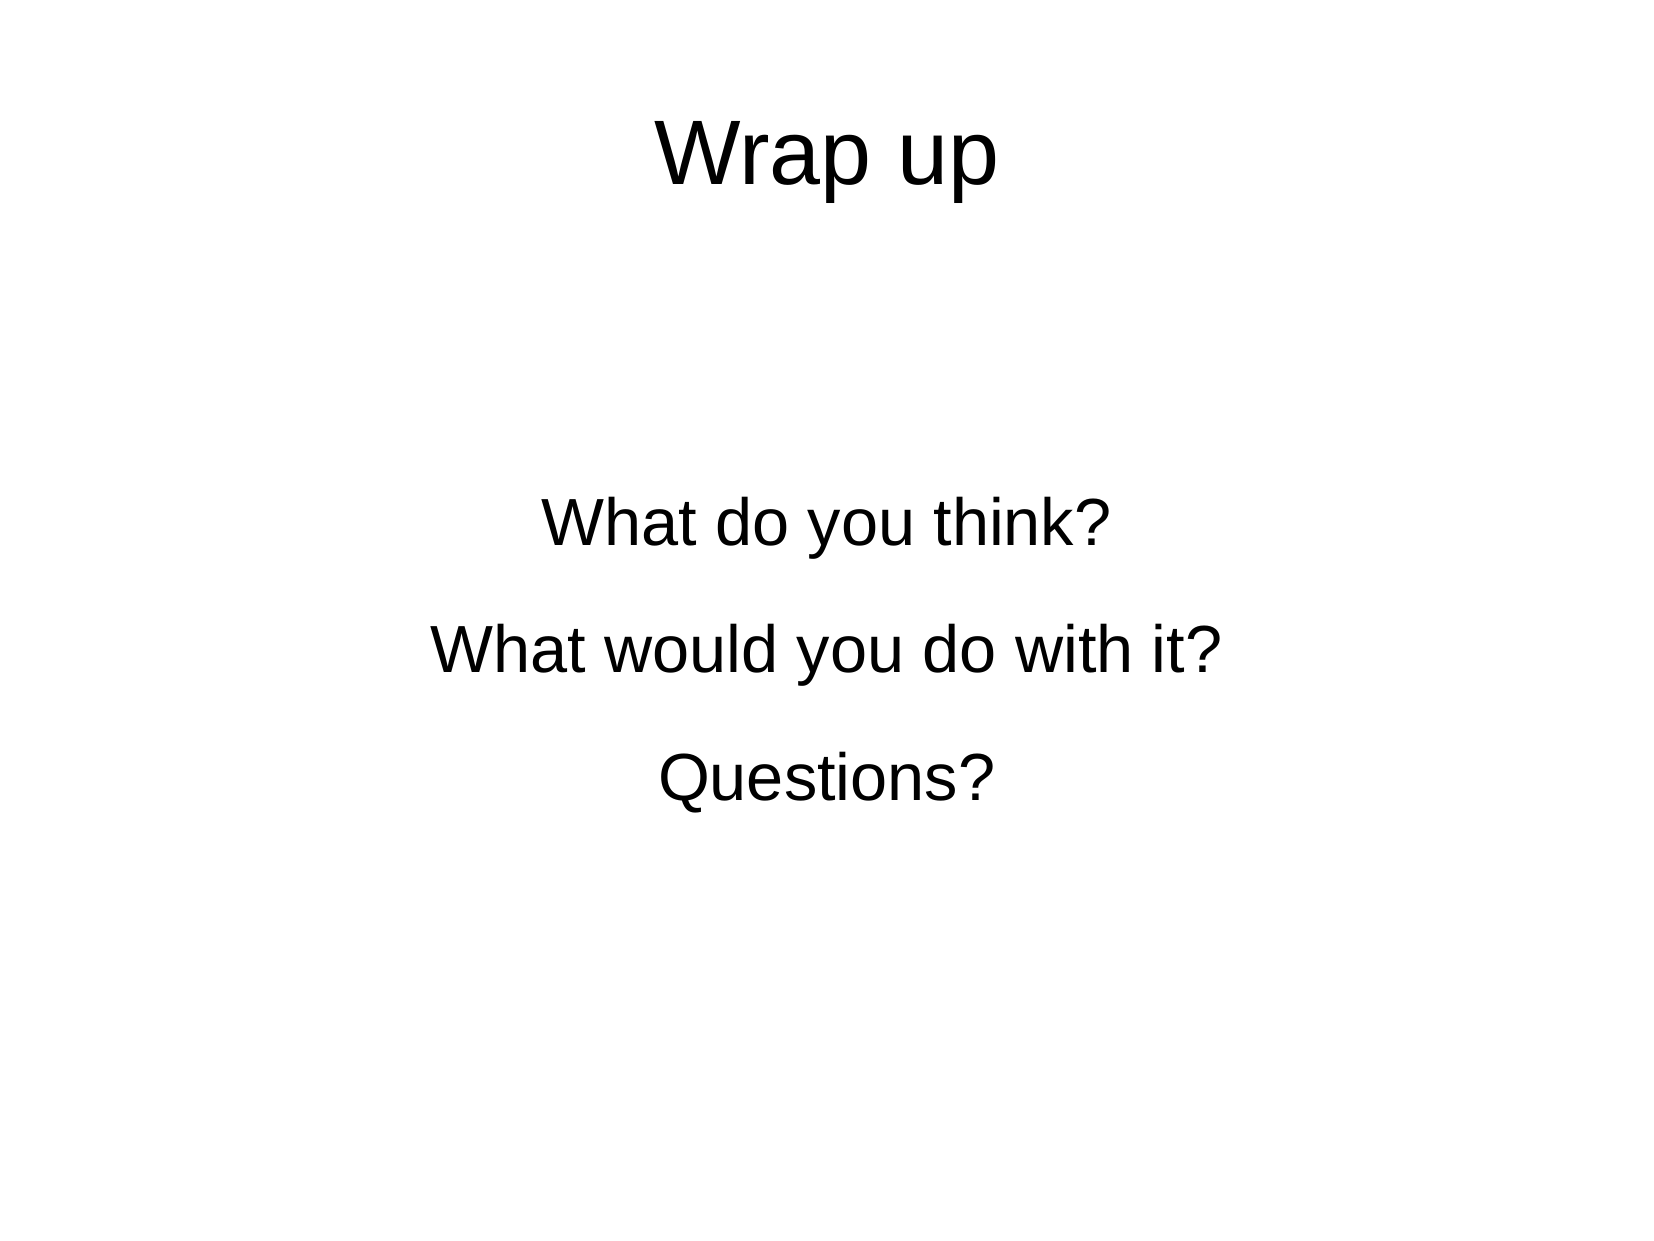

# Wrap up
What do you think?
What would you do with it?
Questions?